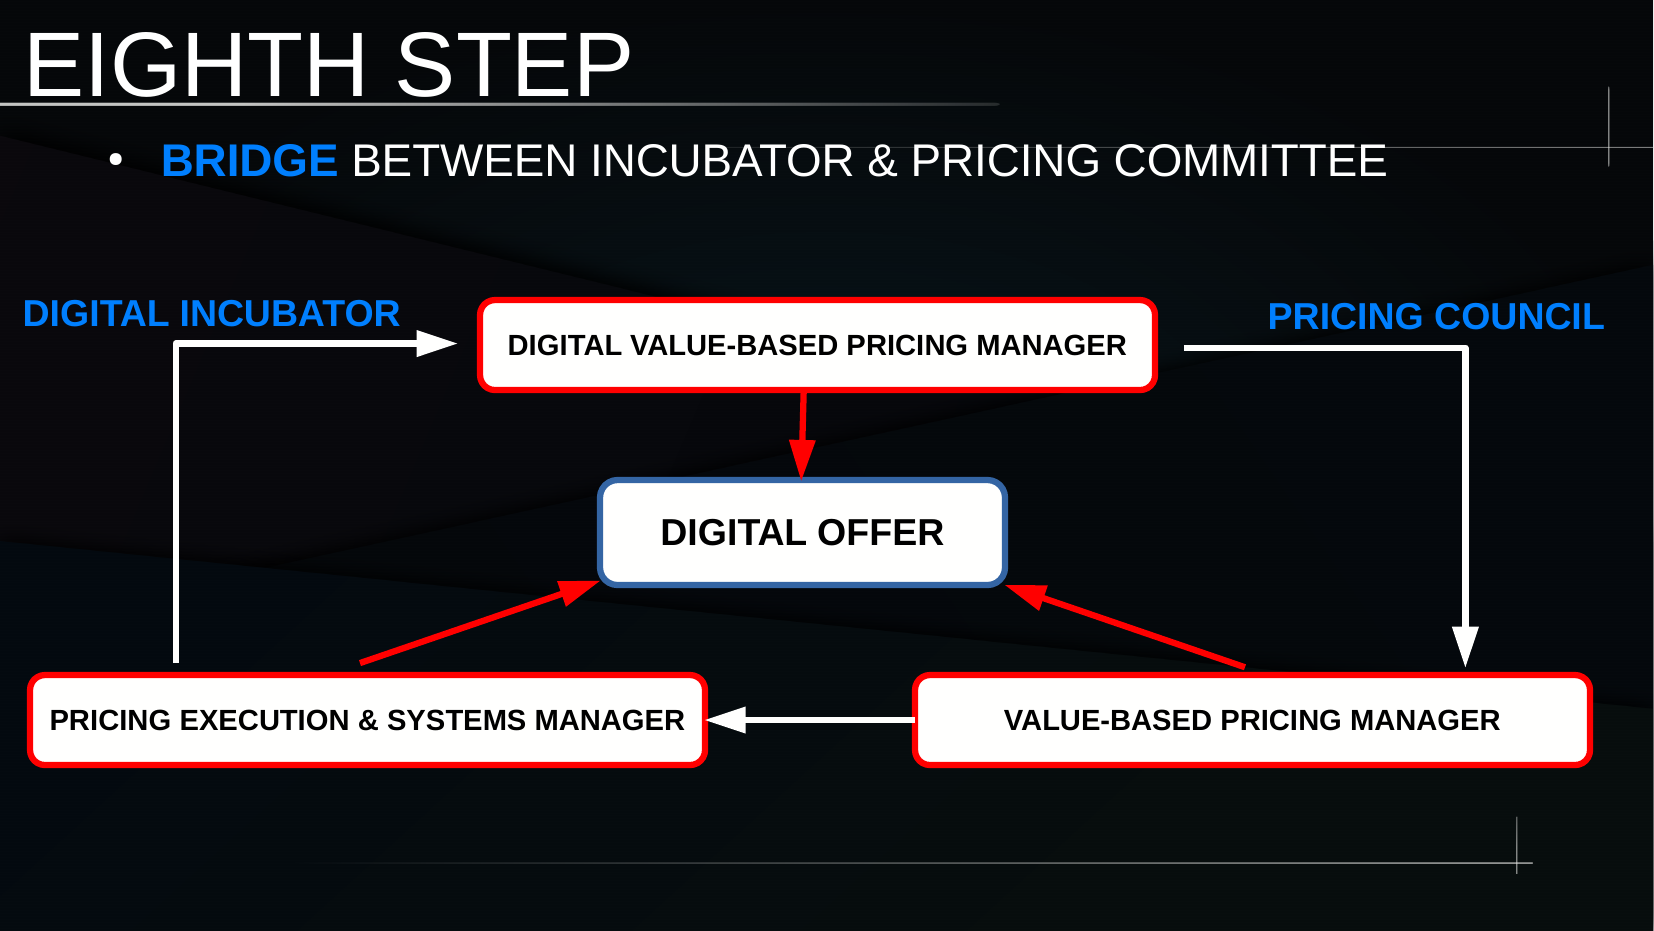

# EIGHTH STEP
BRIDGE BETWEEN INCUBATOR & PRICING COMMITTEE
DIGITAL INCUBATOR
PRICING COUNCIL
DIGITAL VALUE-BASED PRICING MANAGER
DIGITAL OFFER
PRICING EXECUTION & SYSTEMS MANAGER
VALUE-BASED PRICING MANAGER